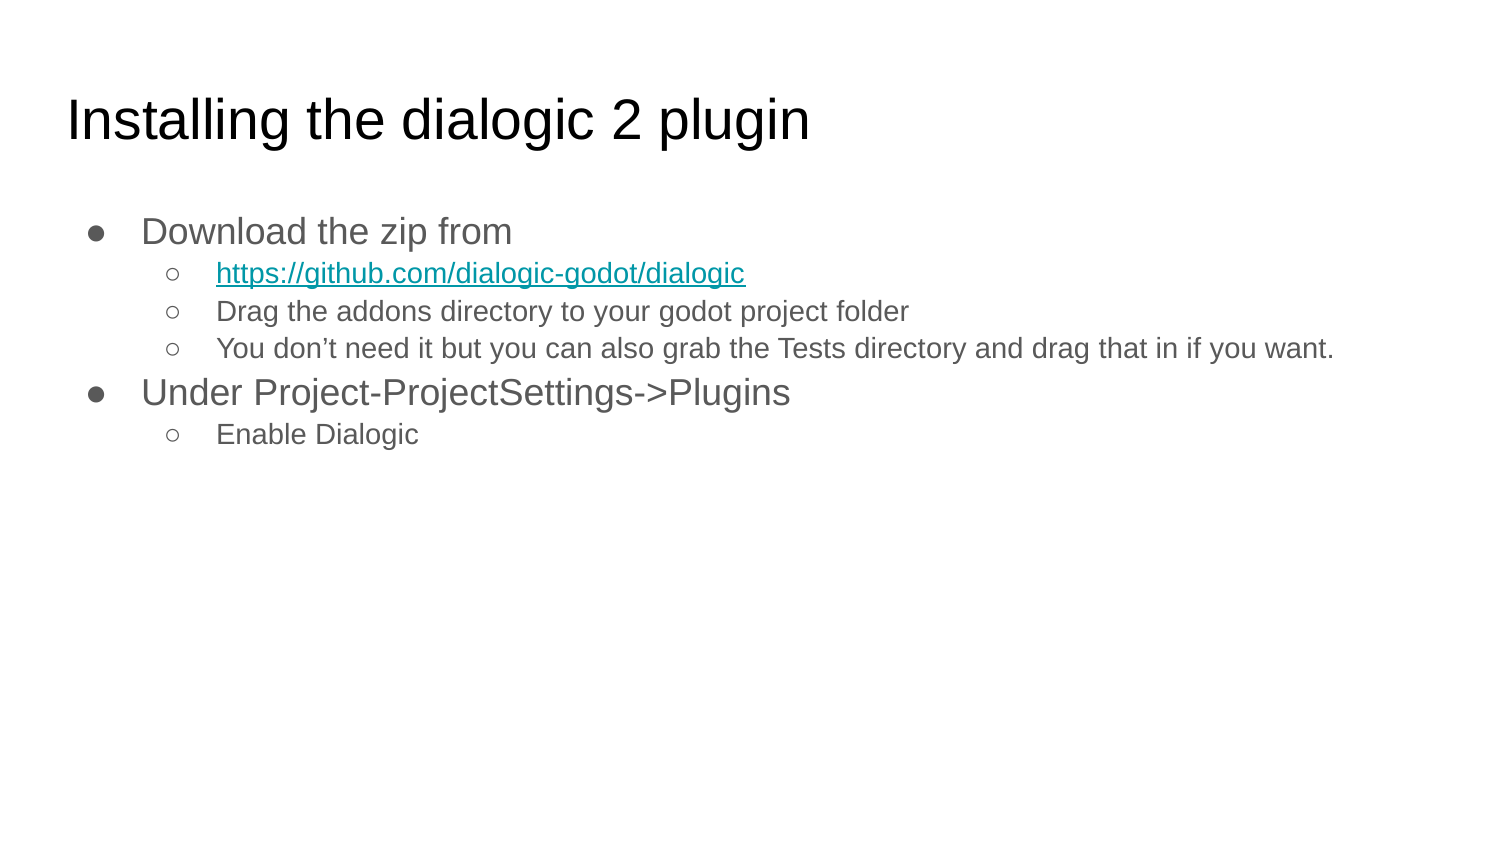

# Installing the dialogic 2 plugin
Download the zip from
https://github.com/dialogic-godot/dialogic
Drag the addons directory to your godot project folder
You don’t need it but you can also grab the Tests directory and drag that in if you want.
Under Project-ProjectSettings->Plugins
Enable Dialogic